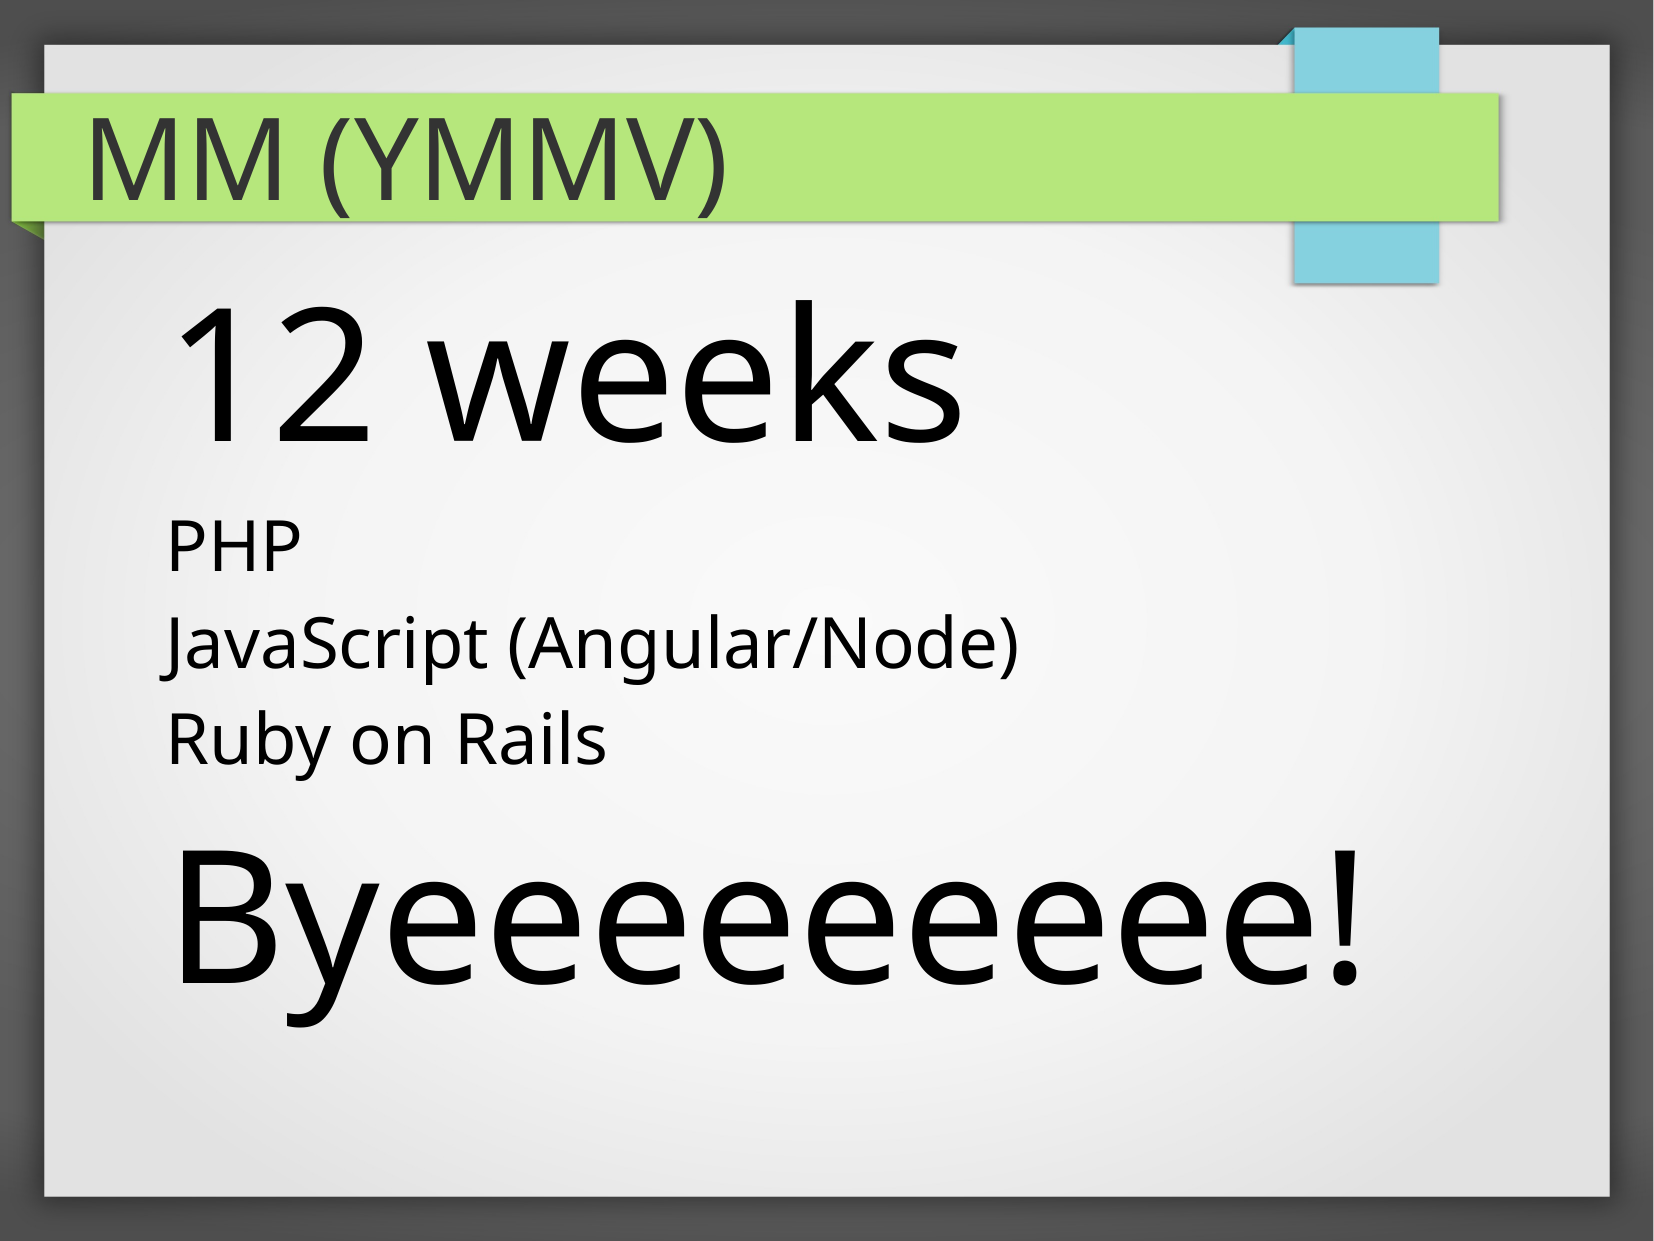

# MM (YMMV)
12 weeks
PHP
JavaScript (Angular/Node)
Ruby on Rails
Byeeeeeeeee!